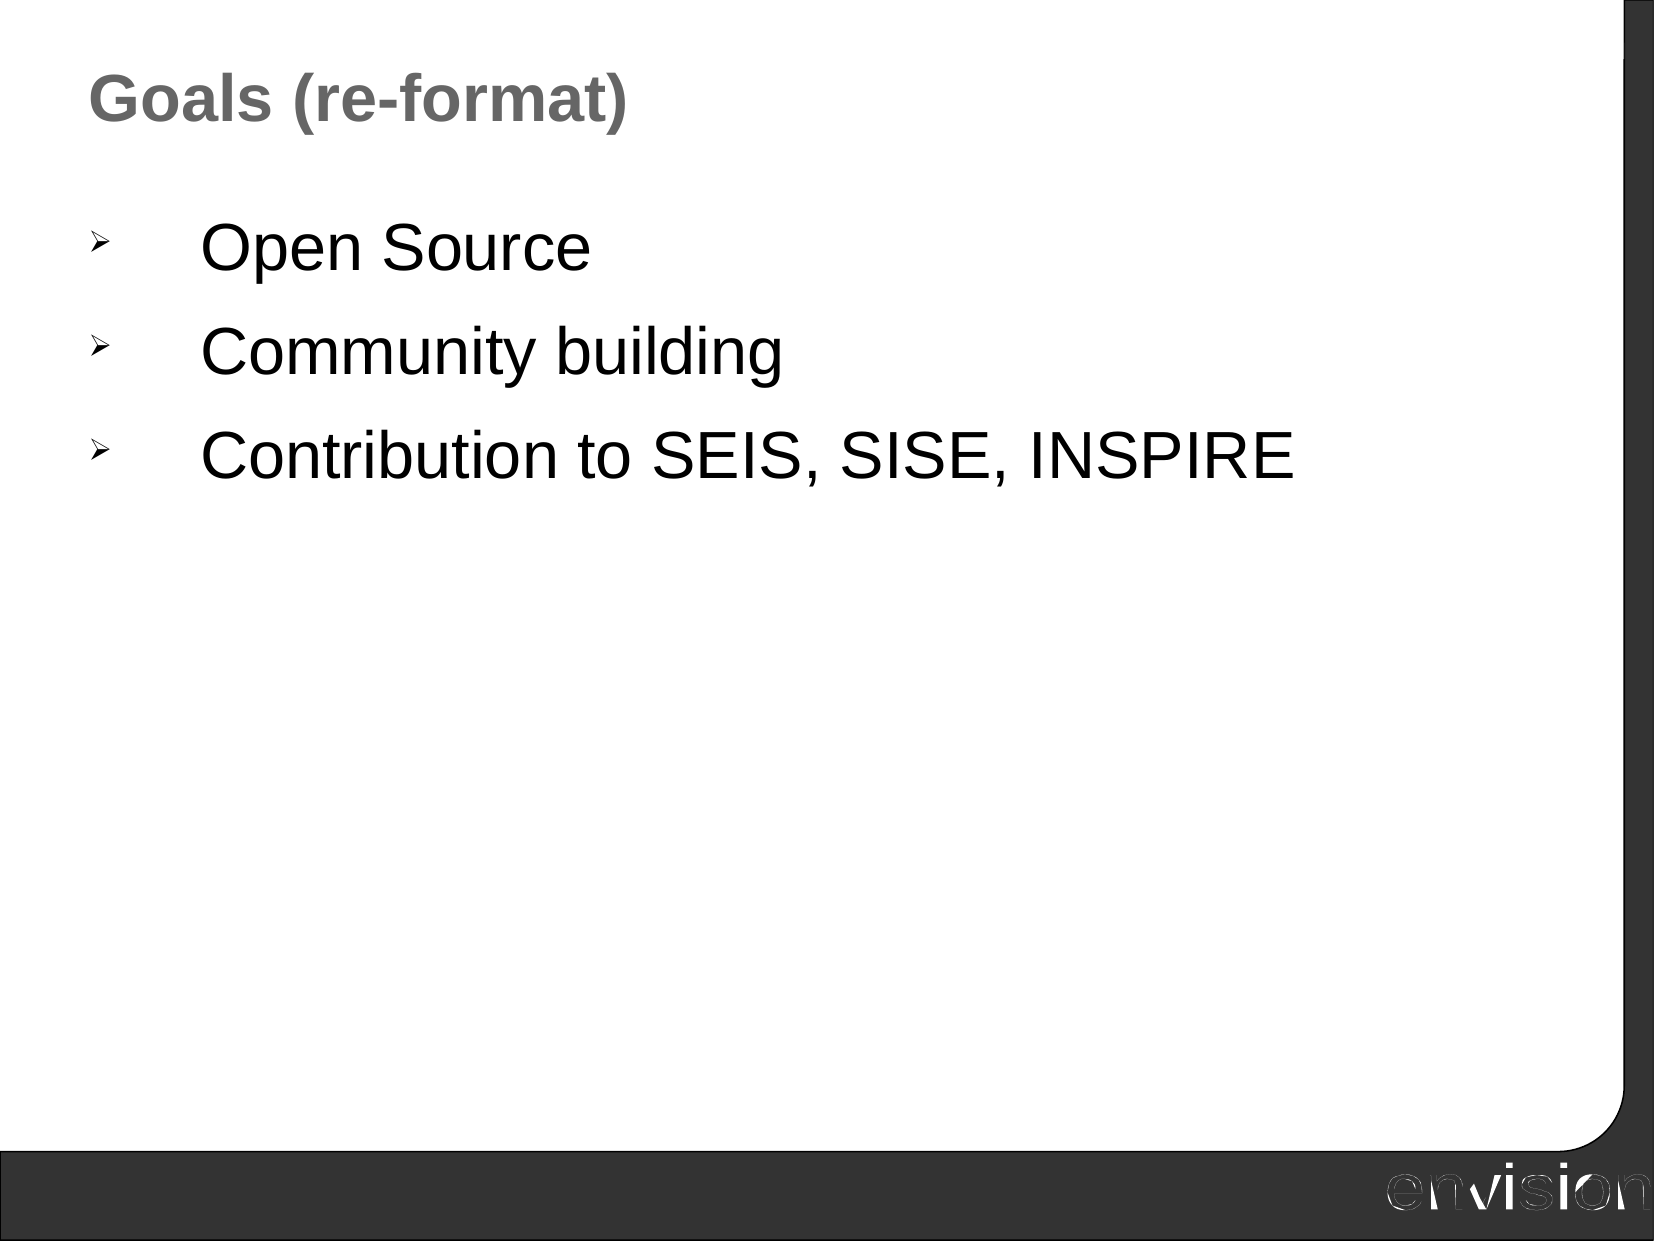

# Goals (re-format)
Open Source
Community building
Contribution to SEIS, SISE, INSPIRE